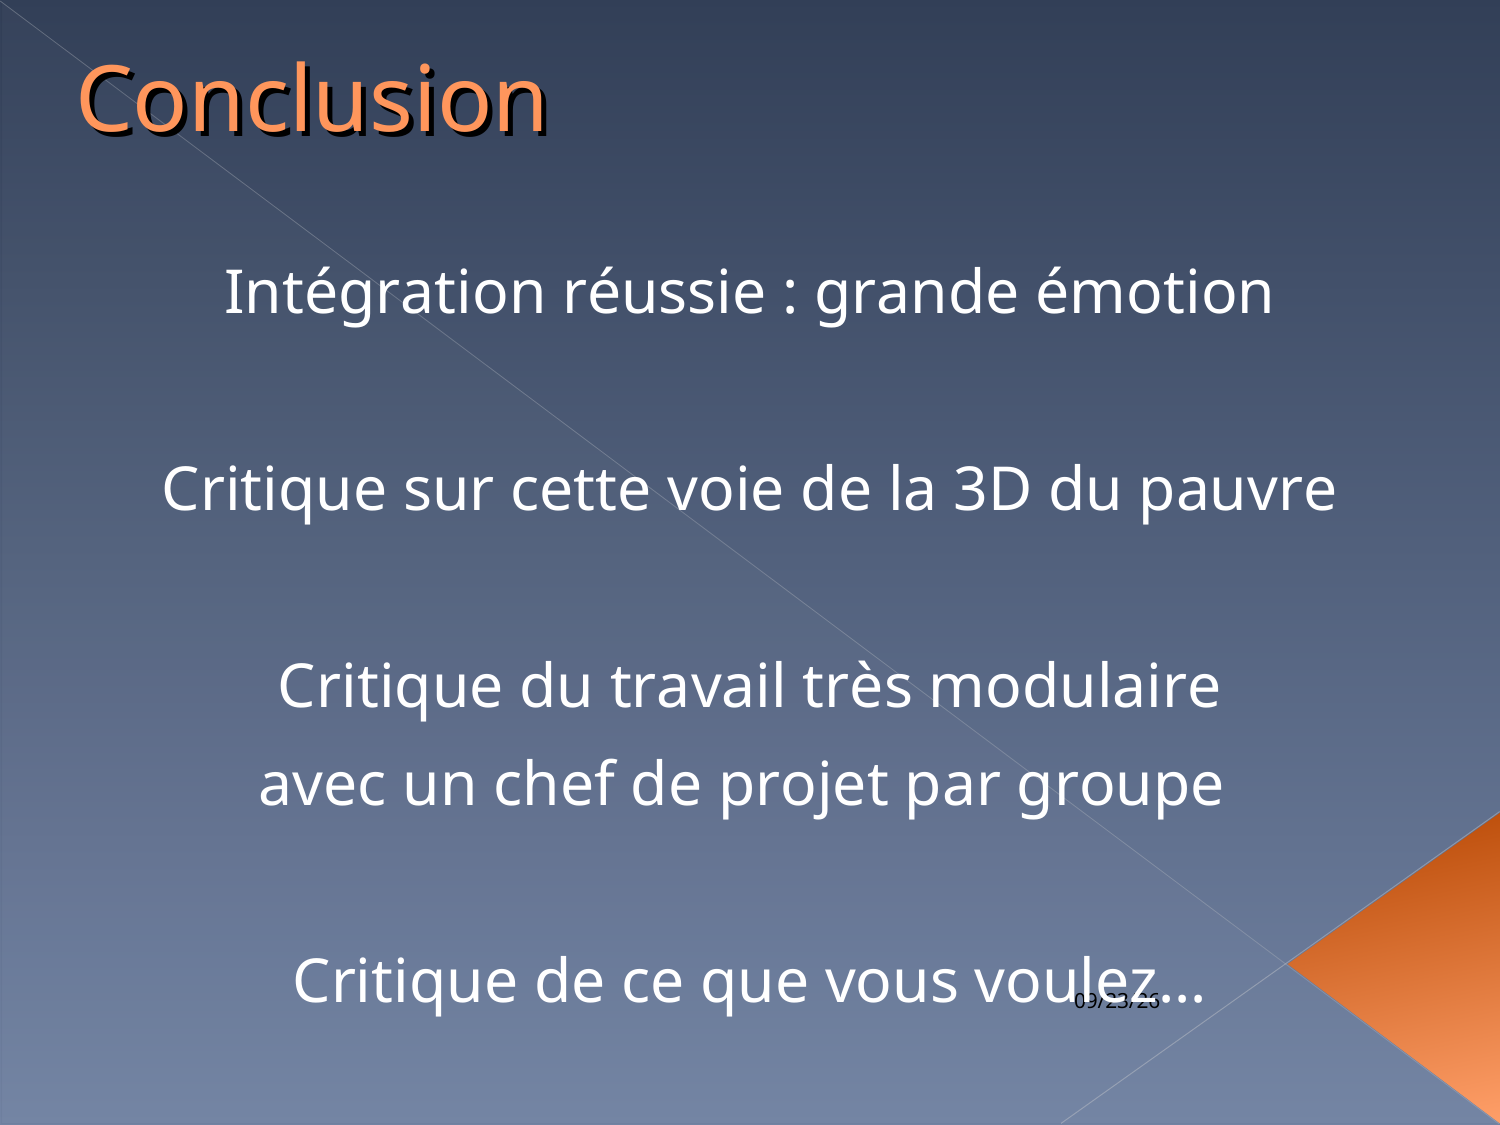

# Conclusion
Intégration réussie : grande émotion
Critique sur cette voie de la 3D du pauvre
Critique du travail très modulaire
avec un chef de projet par groupe
Critique de ce que vous voulez...